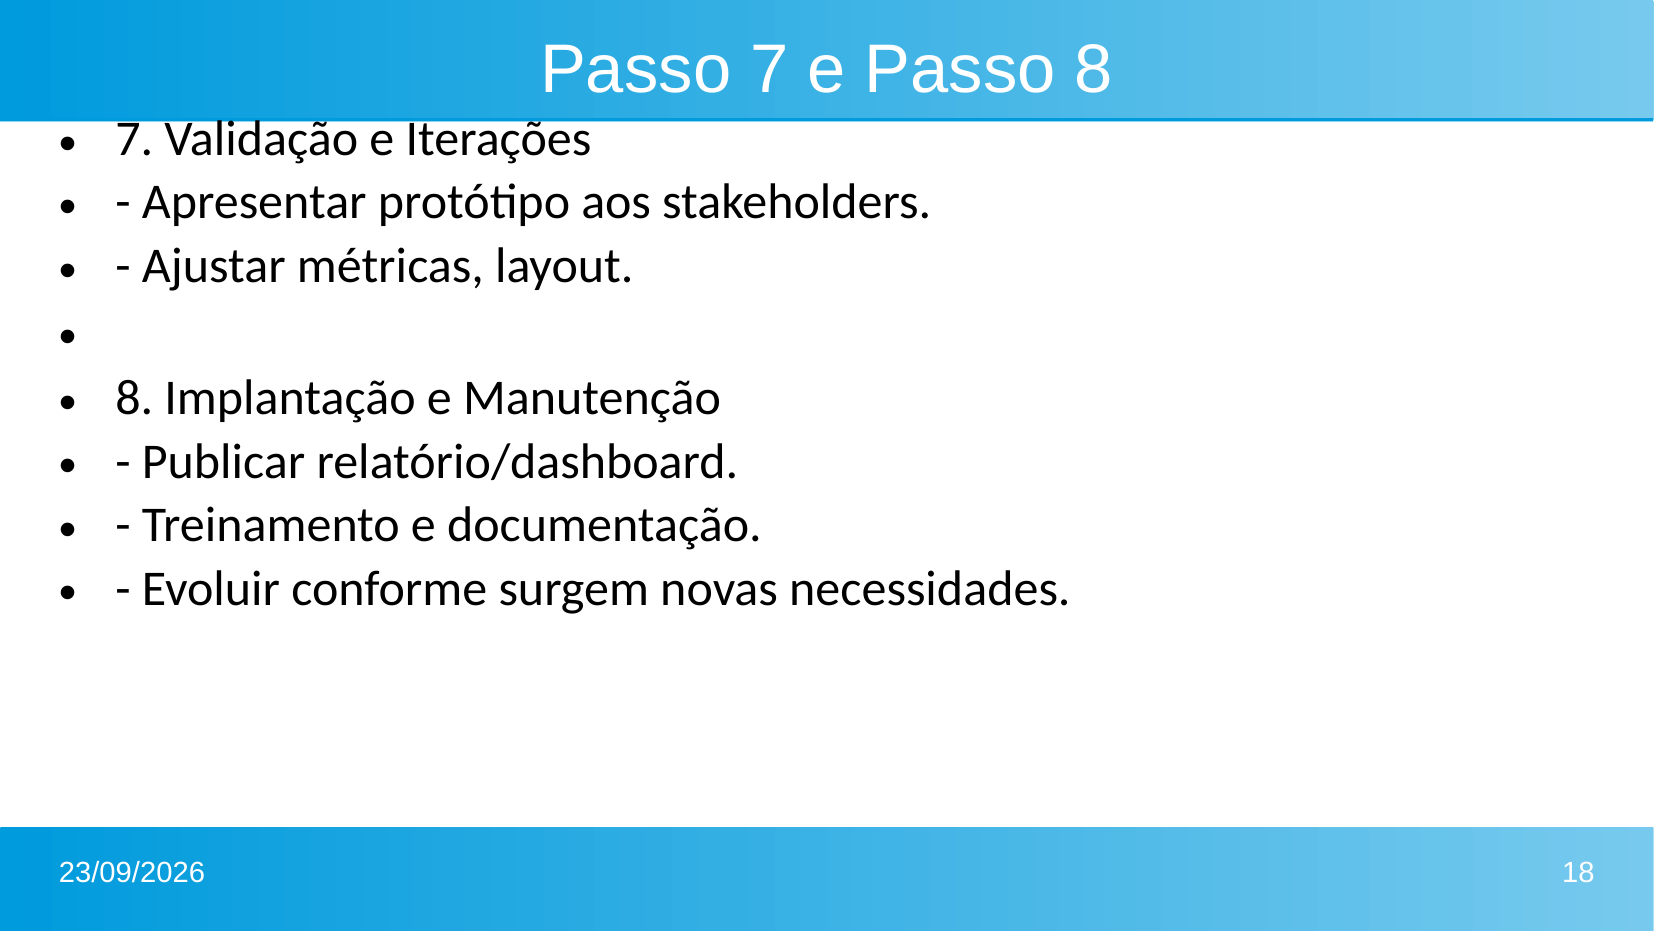

# Passo 7 e Passo 8
7. Validação e Iterações
- Apresentar protótipo aos stakeholders.
- Ajustar métricas, layout.
8. Implantação e Manutenção
- Publicar relatório/dashboard.
- Treinamento e documentação.
- Evoluir conforme surgem novas necessidades.
18